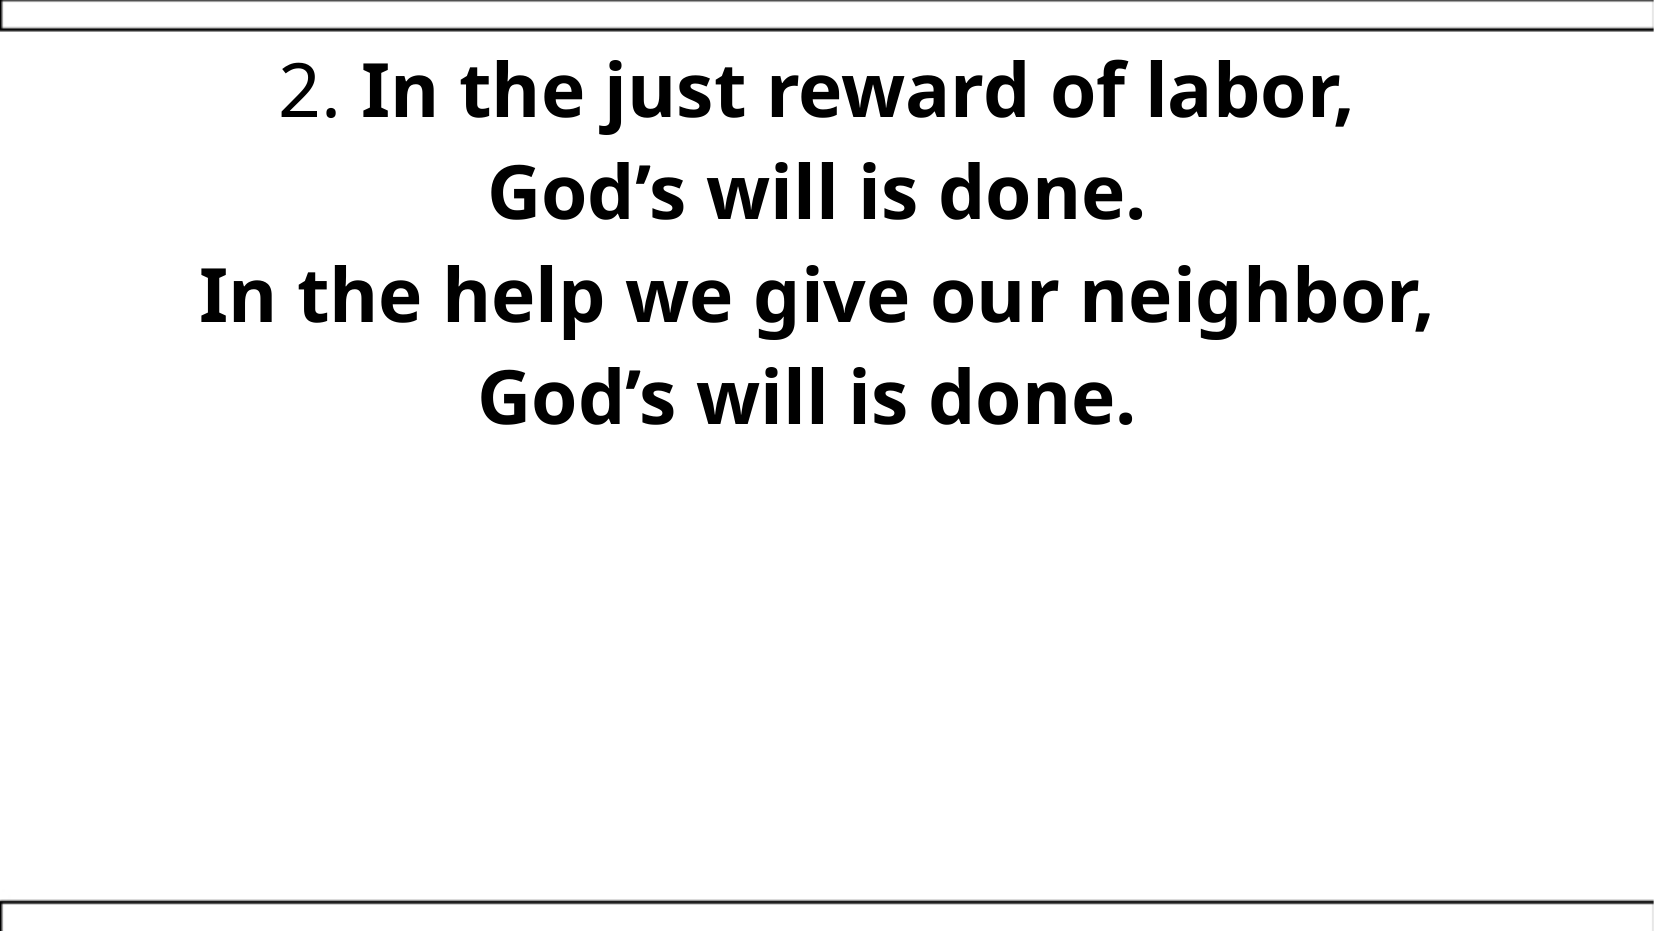

2. In the just reward of labor,
God’s will is done.
In the help we give our neighbor,
God’s will is done.